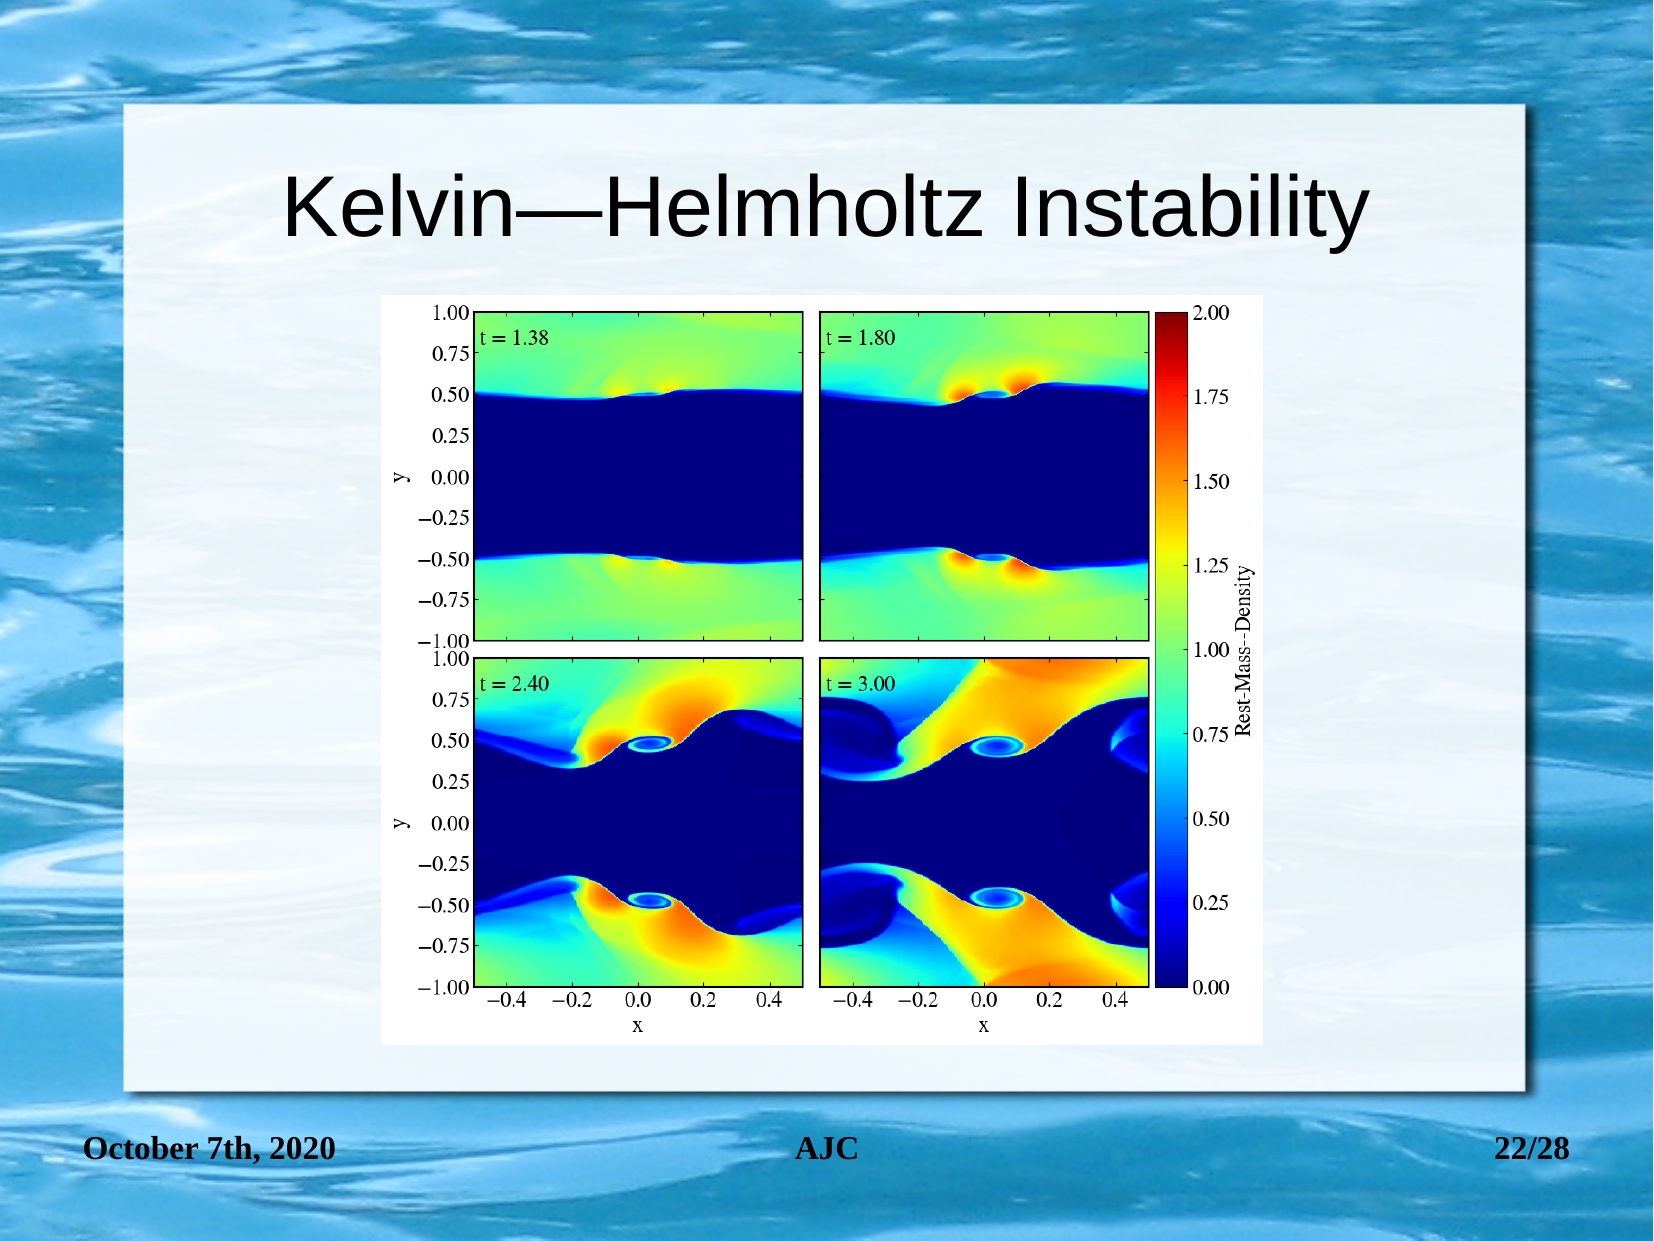

# Kelvin—Helmholtz Instability
October 7th, 2020
AJC
22